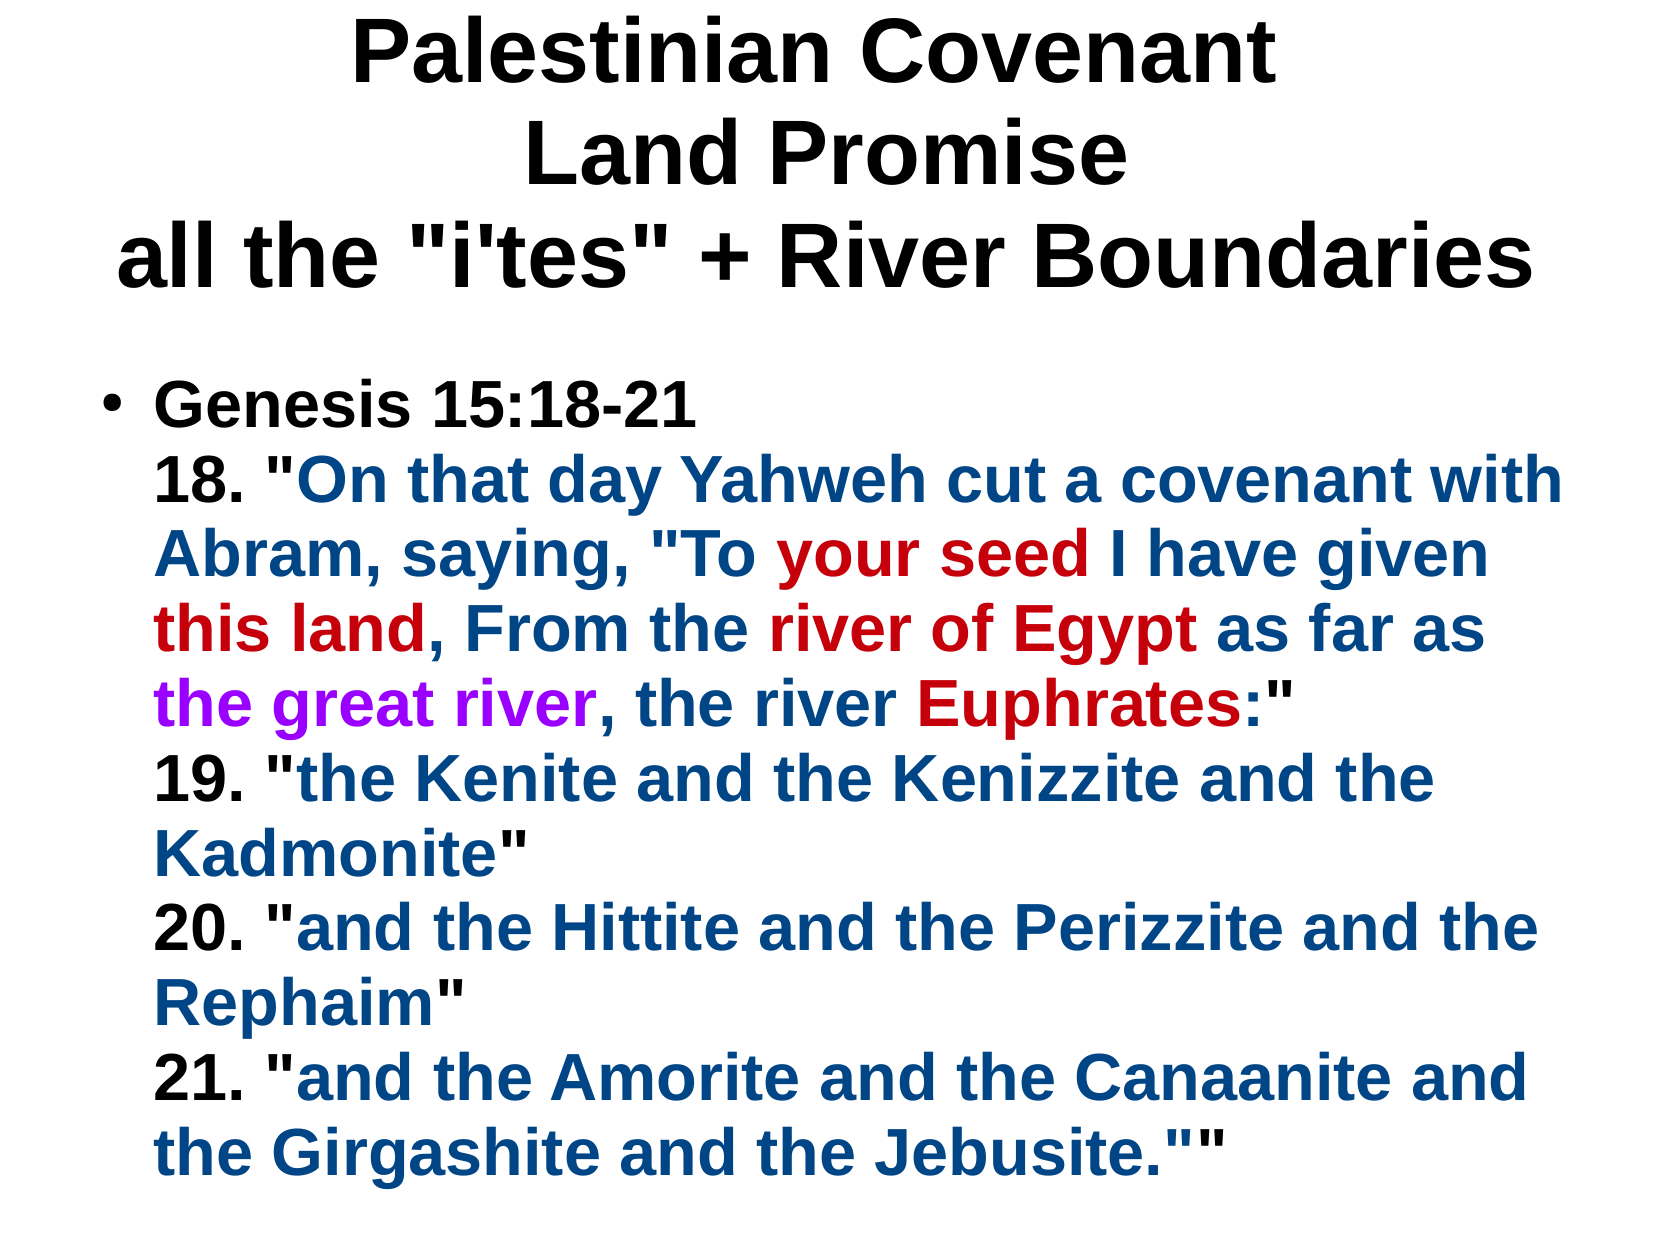

# Palestinian Covenant Land Promise all the "i'tes" + River Boundaries
Genesis 15:18-21
18. "On that day Yahweh cut a covenant with Abram, saying, "To your seed I have given this land, From the river of Egypt as far as the great river, the river Euphrates:"
19. "the Kenite and the Kenizzite and the Kadmonite"
20. "and the Hittite and the Perizzite and the Rephaim"
21. "and the Amorite and the Canaanite and the Girgashite and the Jebusite.""